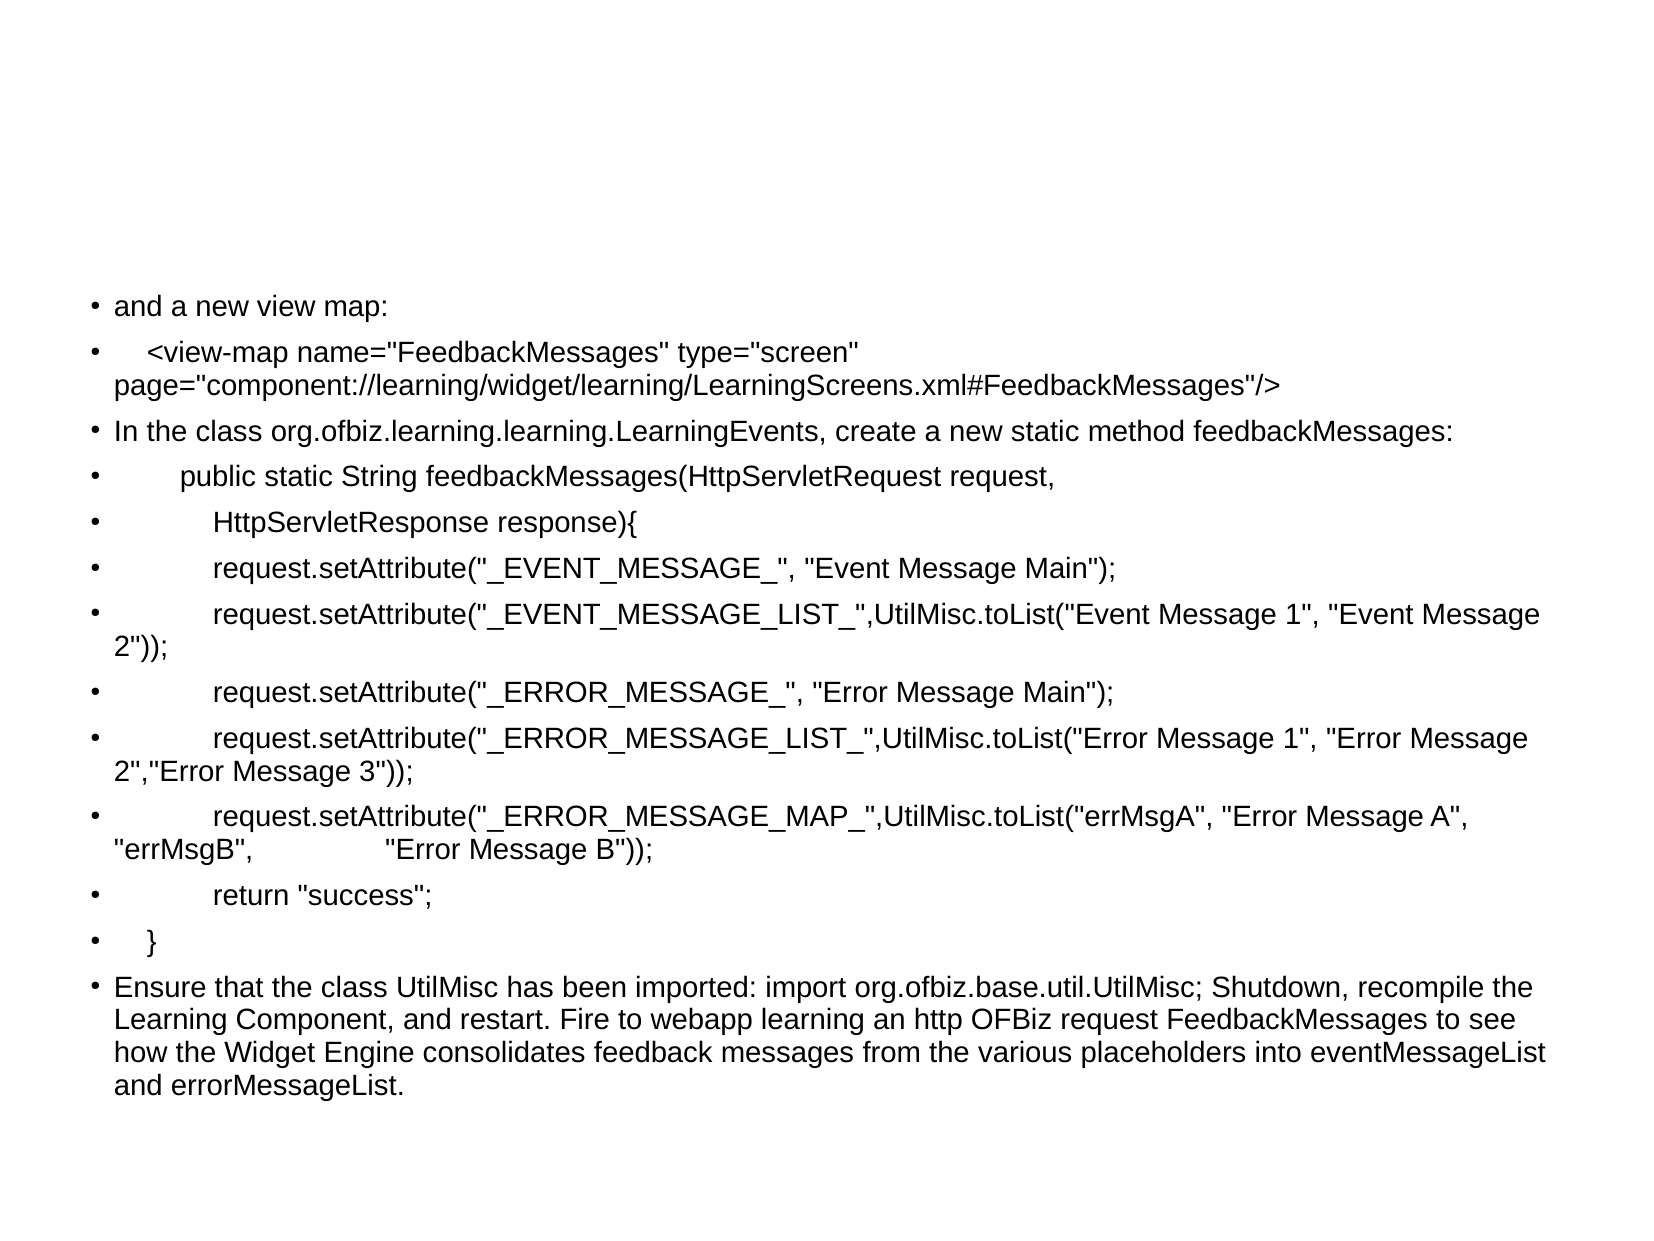

#
and a new view map:
 <view-map name="FeedbackMessages" type="screen" page="component://learning/widget/learning/LearningScreens.xml#FeedbackMessages"/>
In the class org.ofbiz.learning.learning.LearningEvents, create a new static method feedbackMessages:
 public static String feedbackMessages(HttpServletRequest request,
 HttpServletResponse response){
 request.setAttribute("_EVENT_MESSAGE_", "Event Message Main");
 request.setAttribute("_EVENT_MESSAGE_LIST_",UtilMisc.toList("Event Message 1", "Event Message 2"));
 request.setAttribute("_ERROR_MESSAGE_", "Error Message Main");
 request.setAttribute("_ERROR_MESSAGE_LIST_",UtilMisc.toList("Error Message 1", "Error Message 2","Error Message 3"));
 request.setAttribute("_ERROR_MESSAGE_MAP_",UtilMisc.toList("errMsgA", "Error Message A", "errMsgB", "Error Message B"));
 return "success";
 }
Ensure that the class UtilMisc has been imported: import org.ofbiz.base.util.UtilMisc; Shutdown, recompile the Learning Component, and restart. Fire to webapp learning an http OFBiz request FeedbackMessages to see how the Widget Engine consolidates feedback messages from the various placeholders into eventMessageList and errorMessageList.